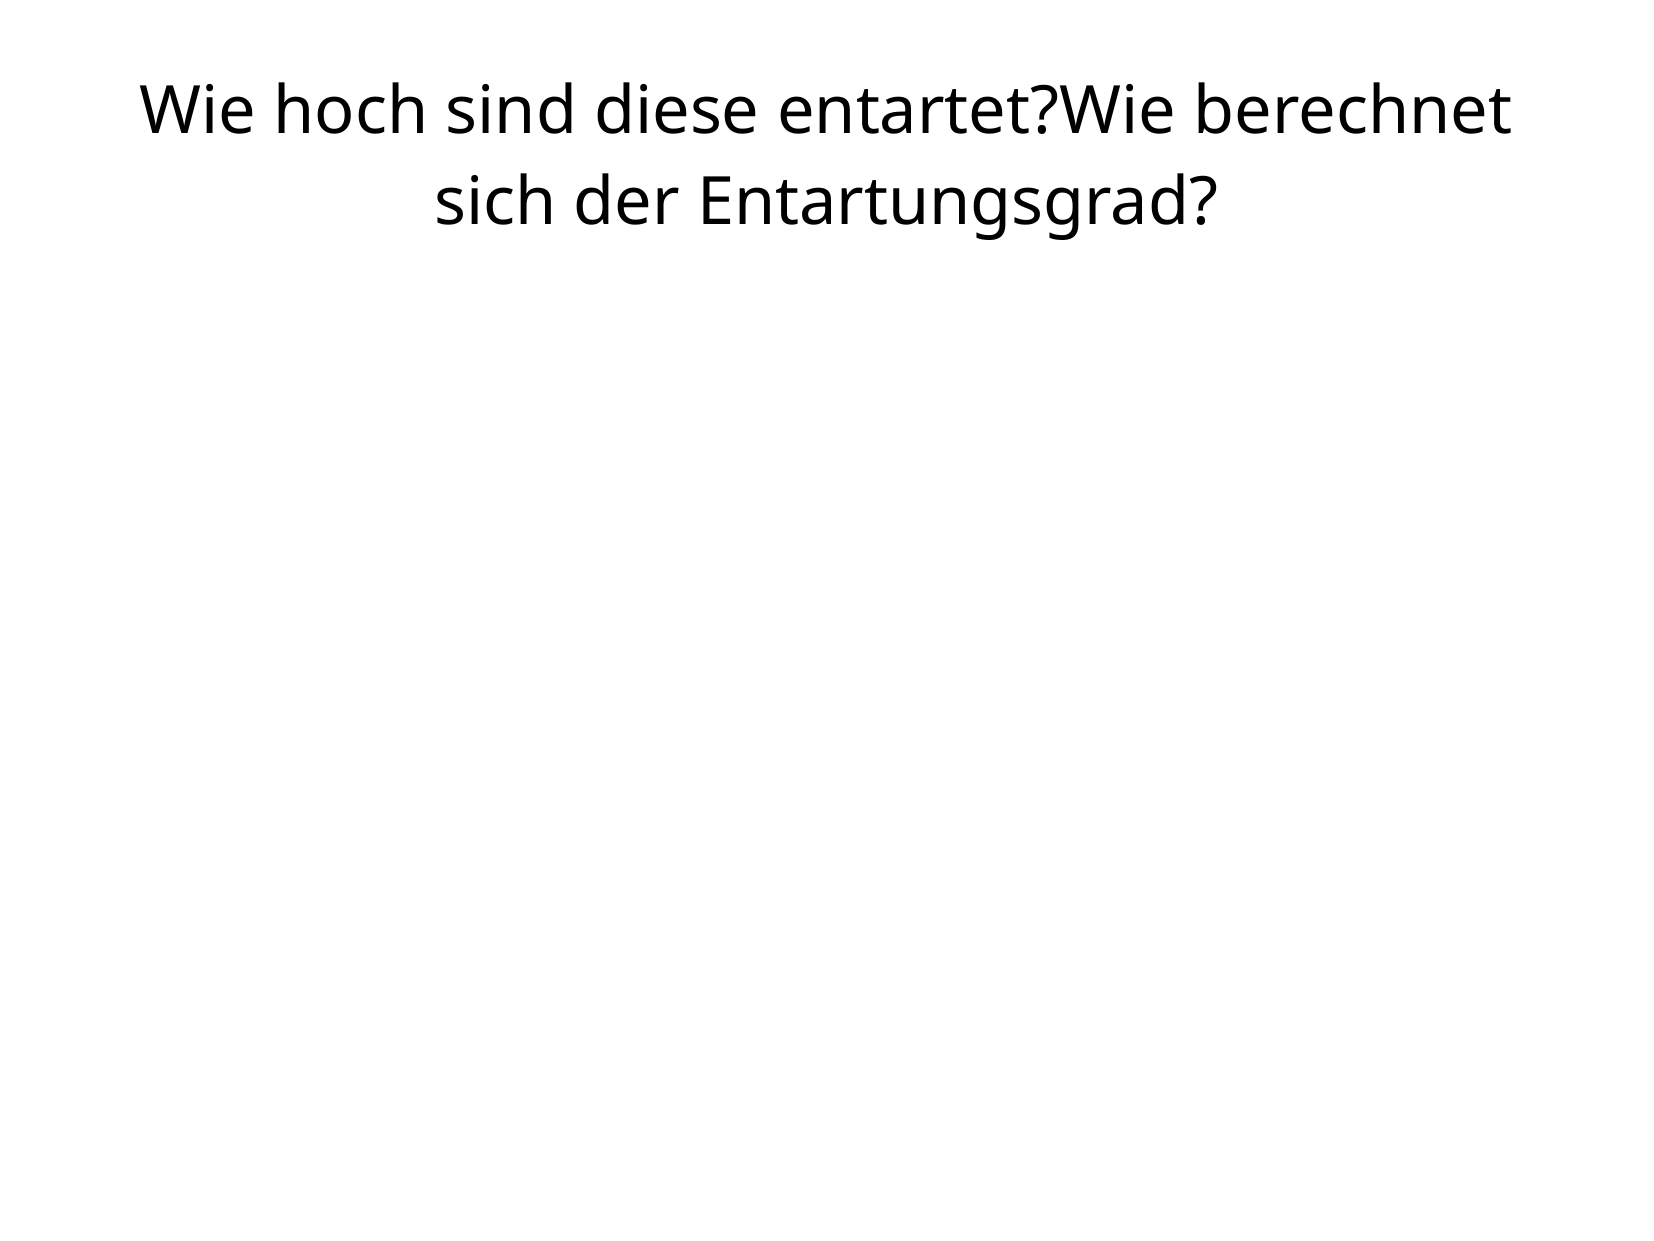

# Wie hoch sind diese entartet?Wie berechnet sich der Entartungsgrad?